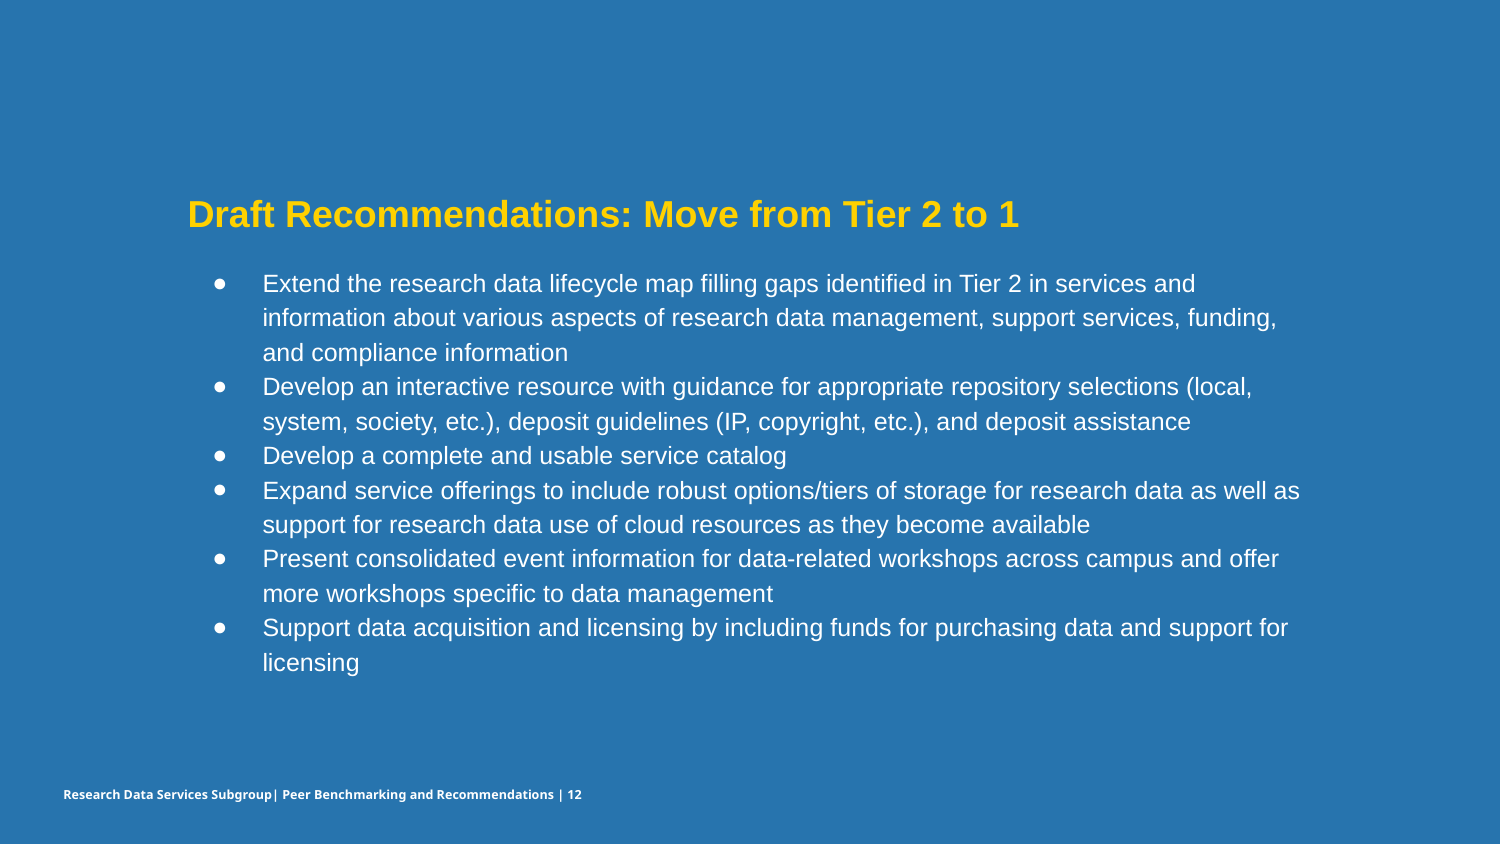

# Draft Recommendations: Move from Tier 2 to 1
Extend the research data lifecycle map filling gaps identified in Tier 2 in services and information about various aspects of research data management, support services, funding, and compliance information
Develop an interactive resource with guidance for appropriate repository selections (local, system, society, etc.), deposit guidelines (IP, copyright, etc.), and deposit assistance
Develop a complete and usable service catalog
Expand service offerings to include robust options/tiers of storage for research data as well as support for research data use of cloud resources as they become available
Present consolidated event information for data-related workshops across campus and offer more workshops specific to data management
Support data acquisition and licensing by including funds for purchasing data and support for licensing